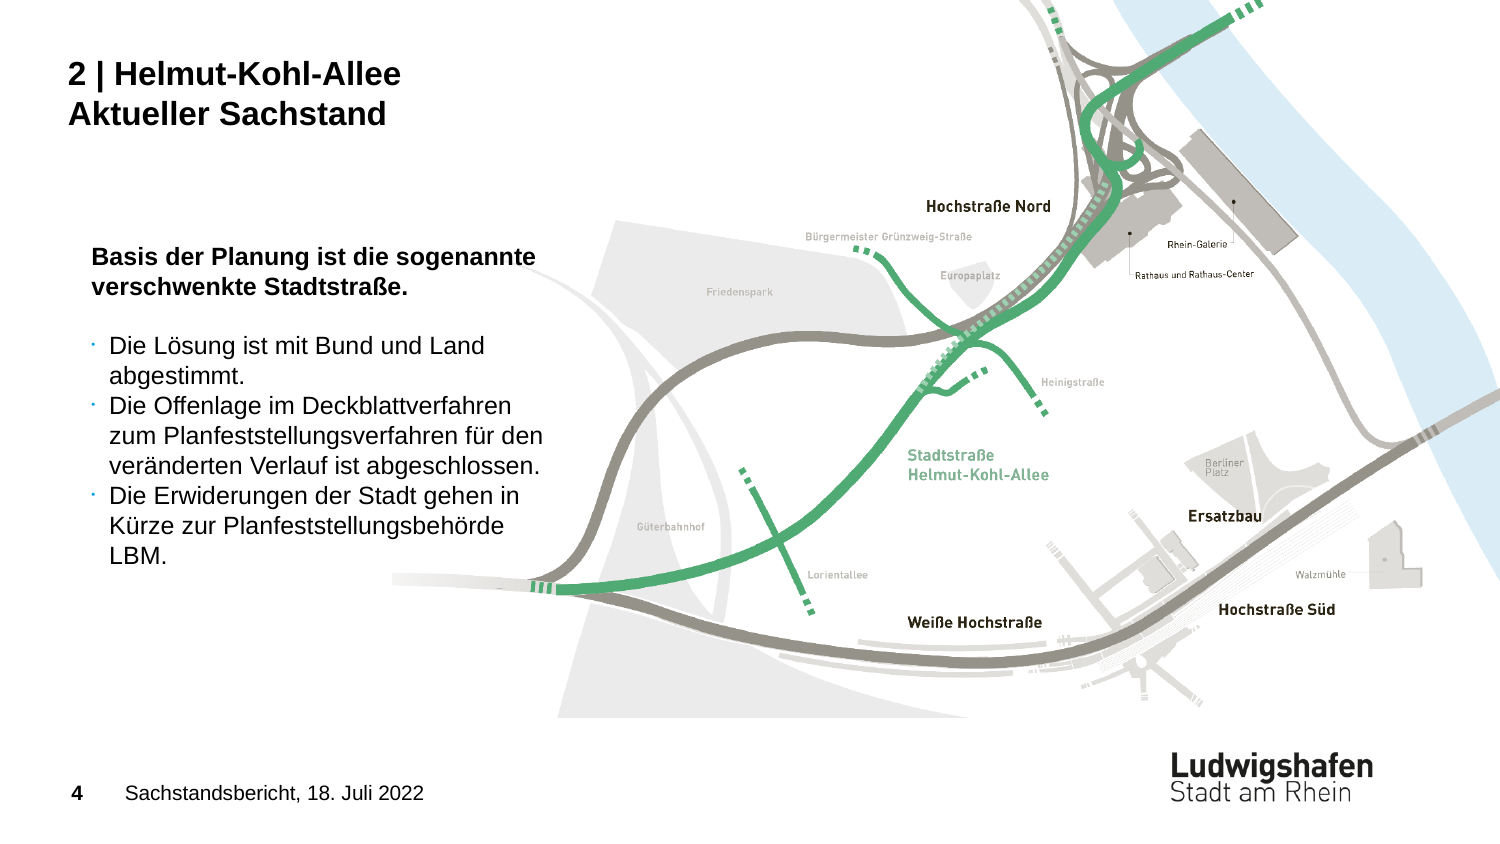

2 | Helmut-Kohl-Allee
Aktueller Sachstand
Basis der Planung ist die sogenannte verschwenkte Stadtstraße.
Die Lösung ist mit Bund und Land abgestimmt.
Die Offenlage im Deckblattverfahren zum Planfeststellungsverfahren für den veränderten Verlauf ist abgeschlossen.
Die Erwiderungen der Stadt gehen in Kürze zur Planfeststellungsbehörde LBM.